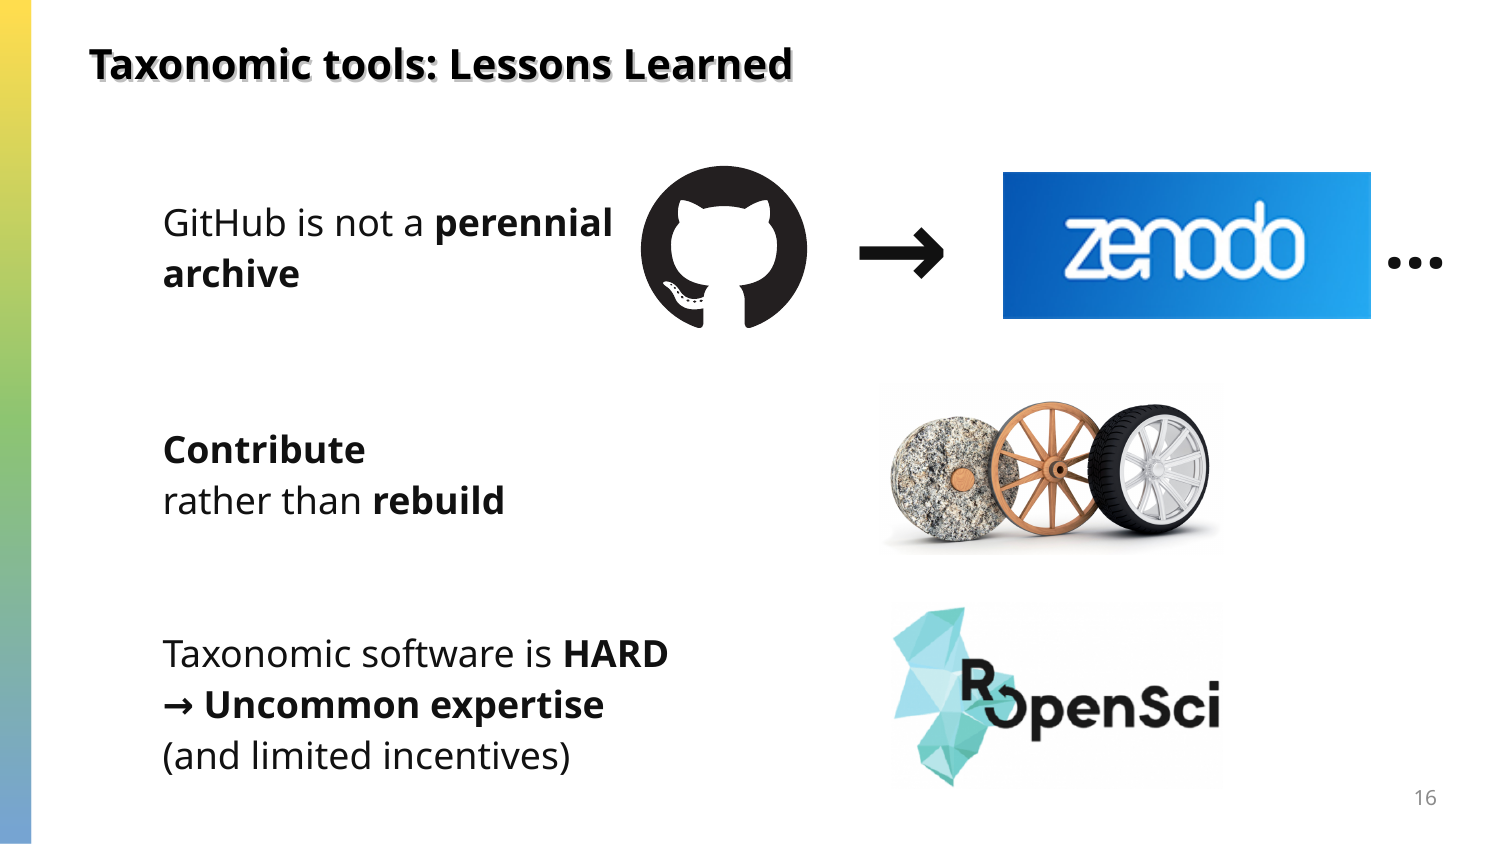

# Taxonomic tools: Lessons Learned
→
…
GitHub is not a perennial archive
Contribute
rather than rebuild
Taxonomic software is HARD
→ Uncommon expertise
(and limited incentives)